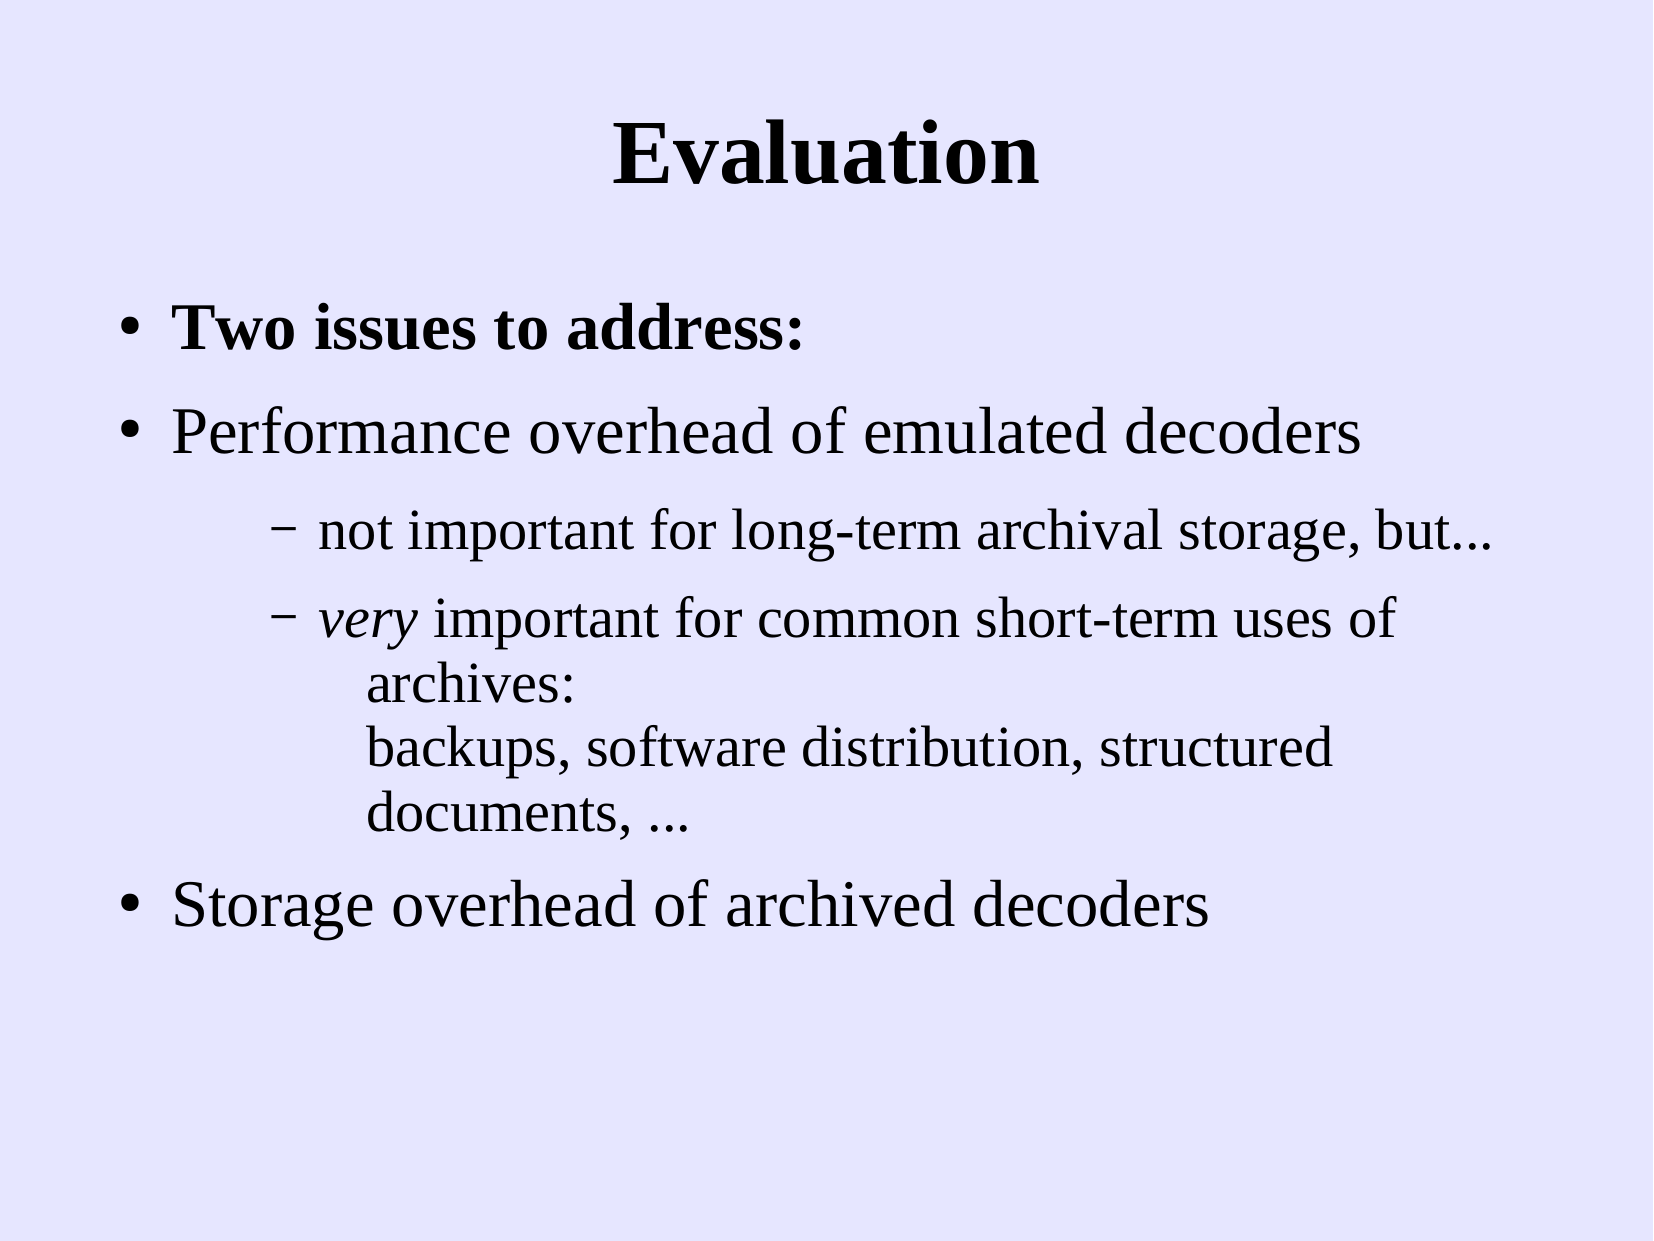

# Evaluation
Two issues to address:
Performance overhead of emulated decoders
not important for long-term archival storage, but...
very important for common short-term uses of archives:
backups, software distribution, structured documents, ...
Storage overhead of archived decoders